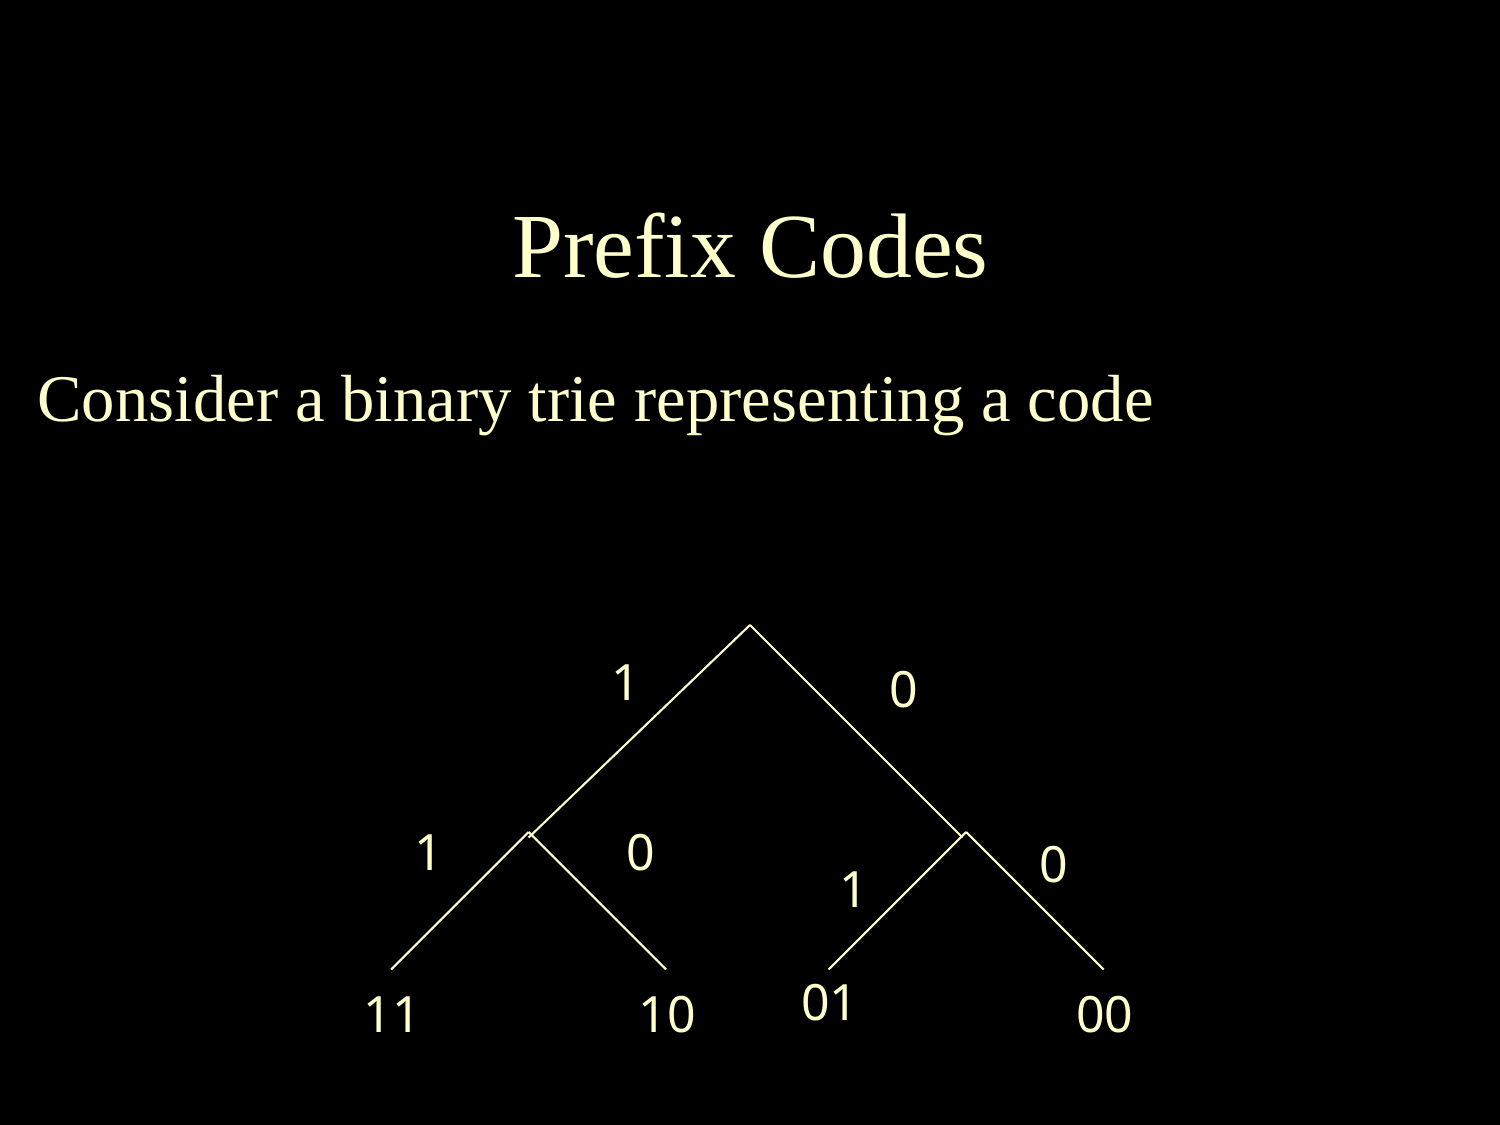

# Prefix Codes
Consider a binary trie representing a code
1
0
1
0
0
1
01
11
10
00